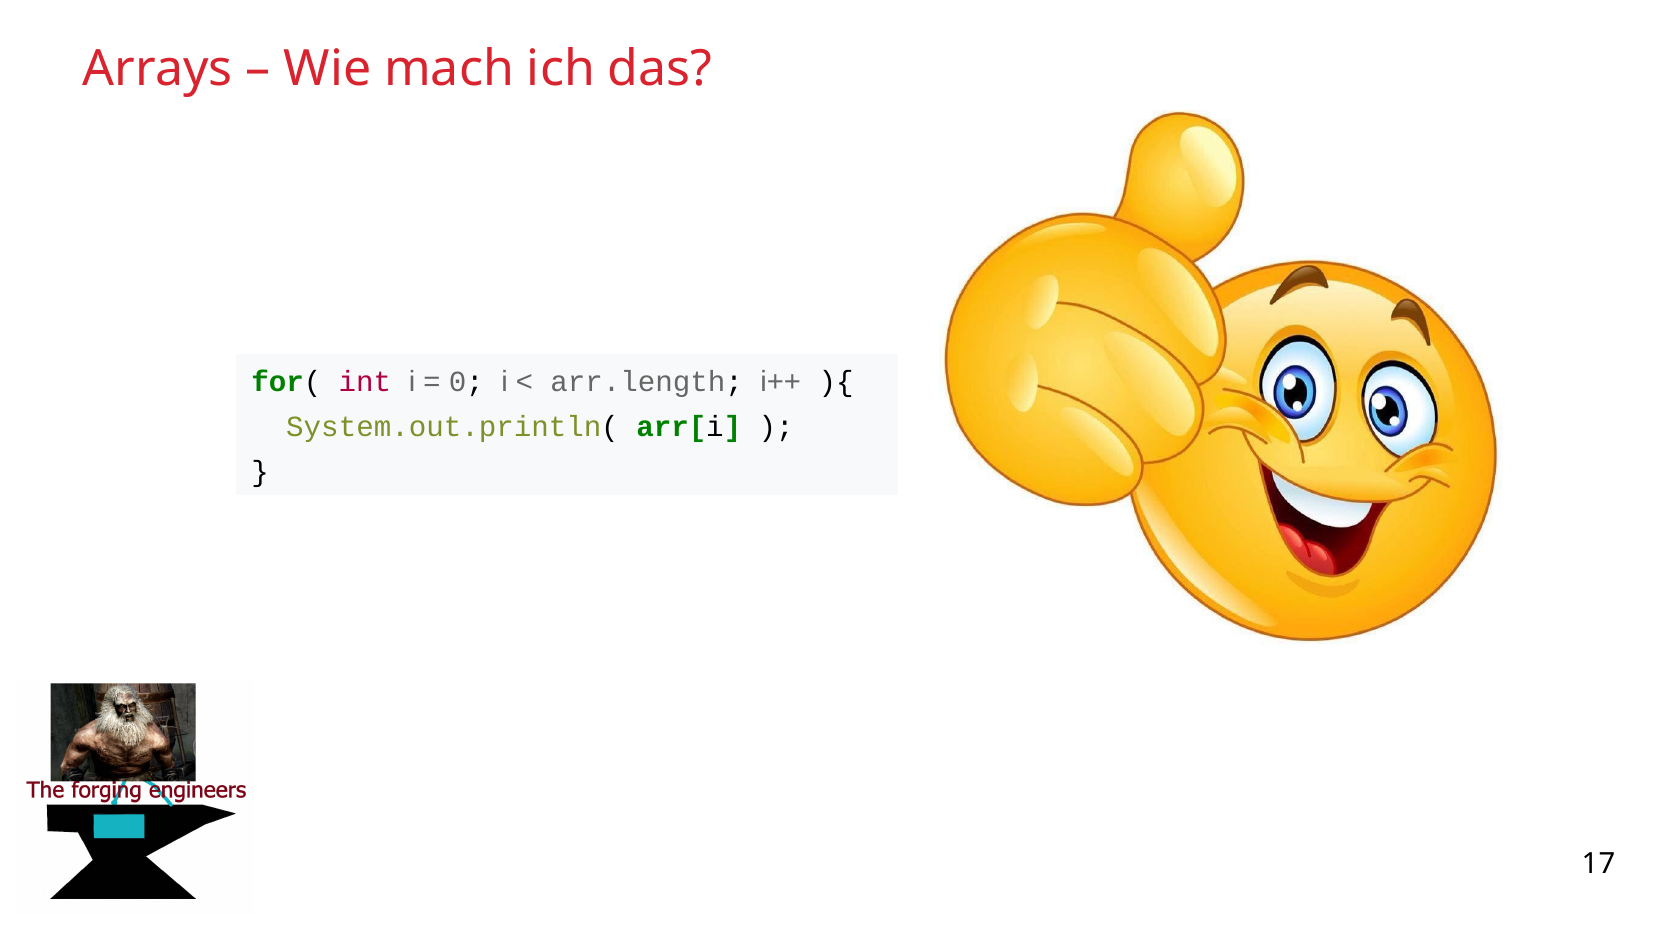

# Arrays – Wie mach ich das?
for( int i = 0; i < arr.length; i++ ){
 System.out.println( arr[i] );
}